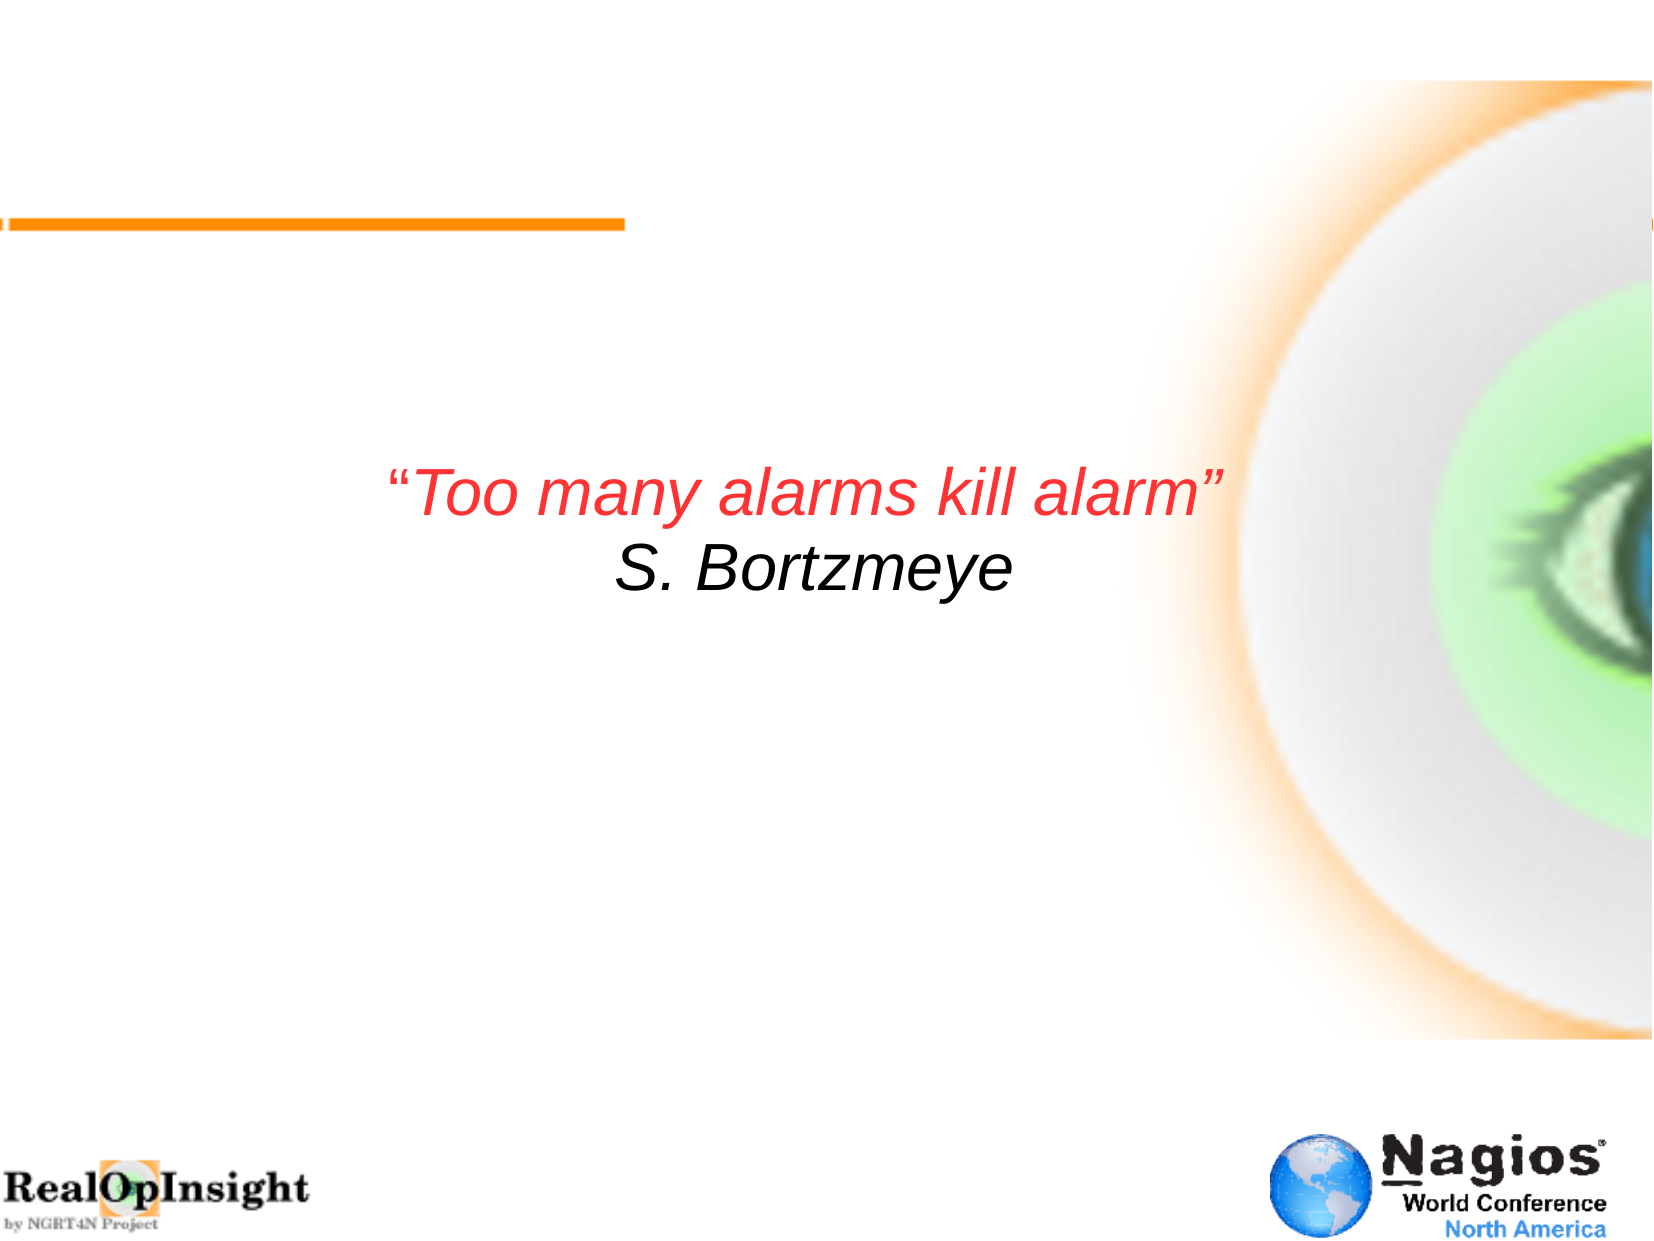

# “Too many alarms kill alarm”
S. Bortzmeye